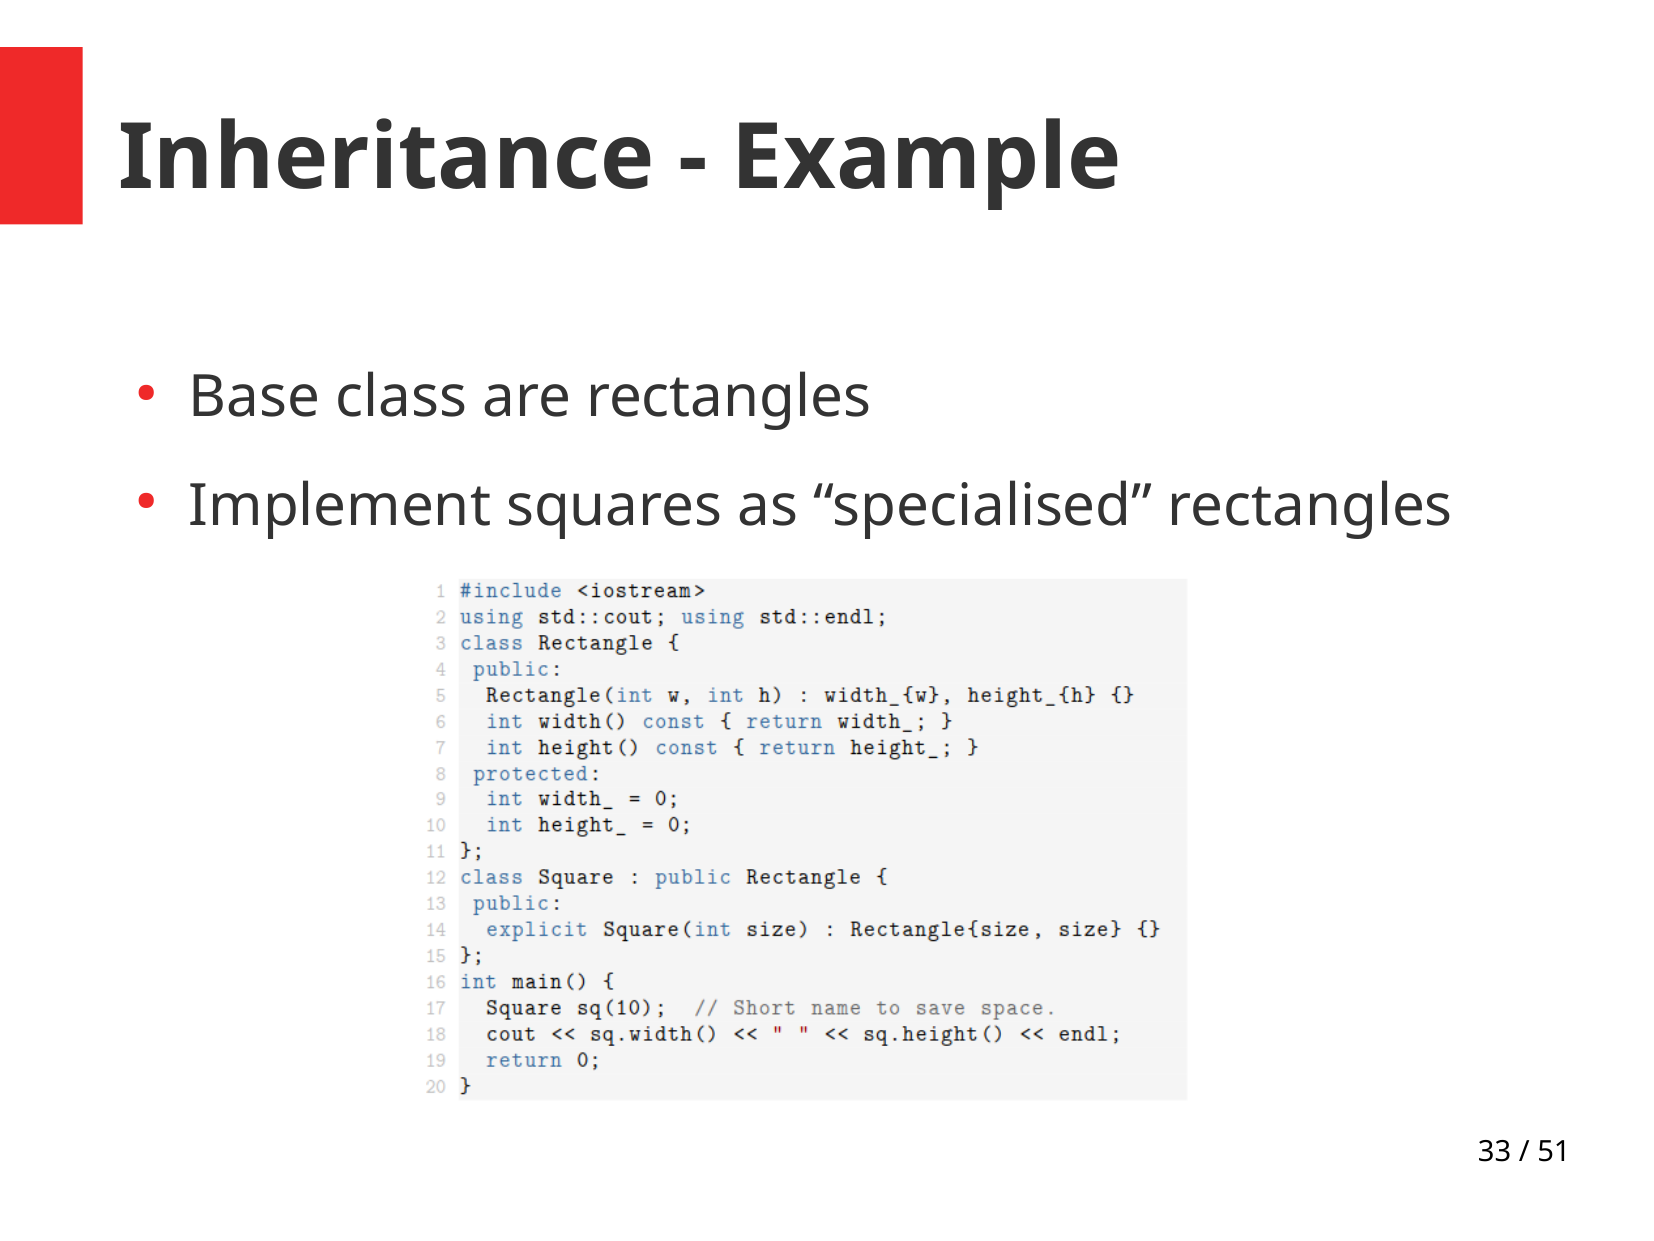

# Inheritance - Example
Base class are rectangles
Implement squares as “specialised” rectangles
33